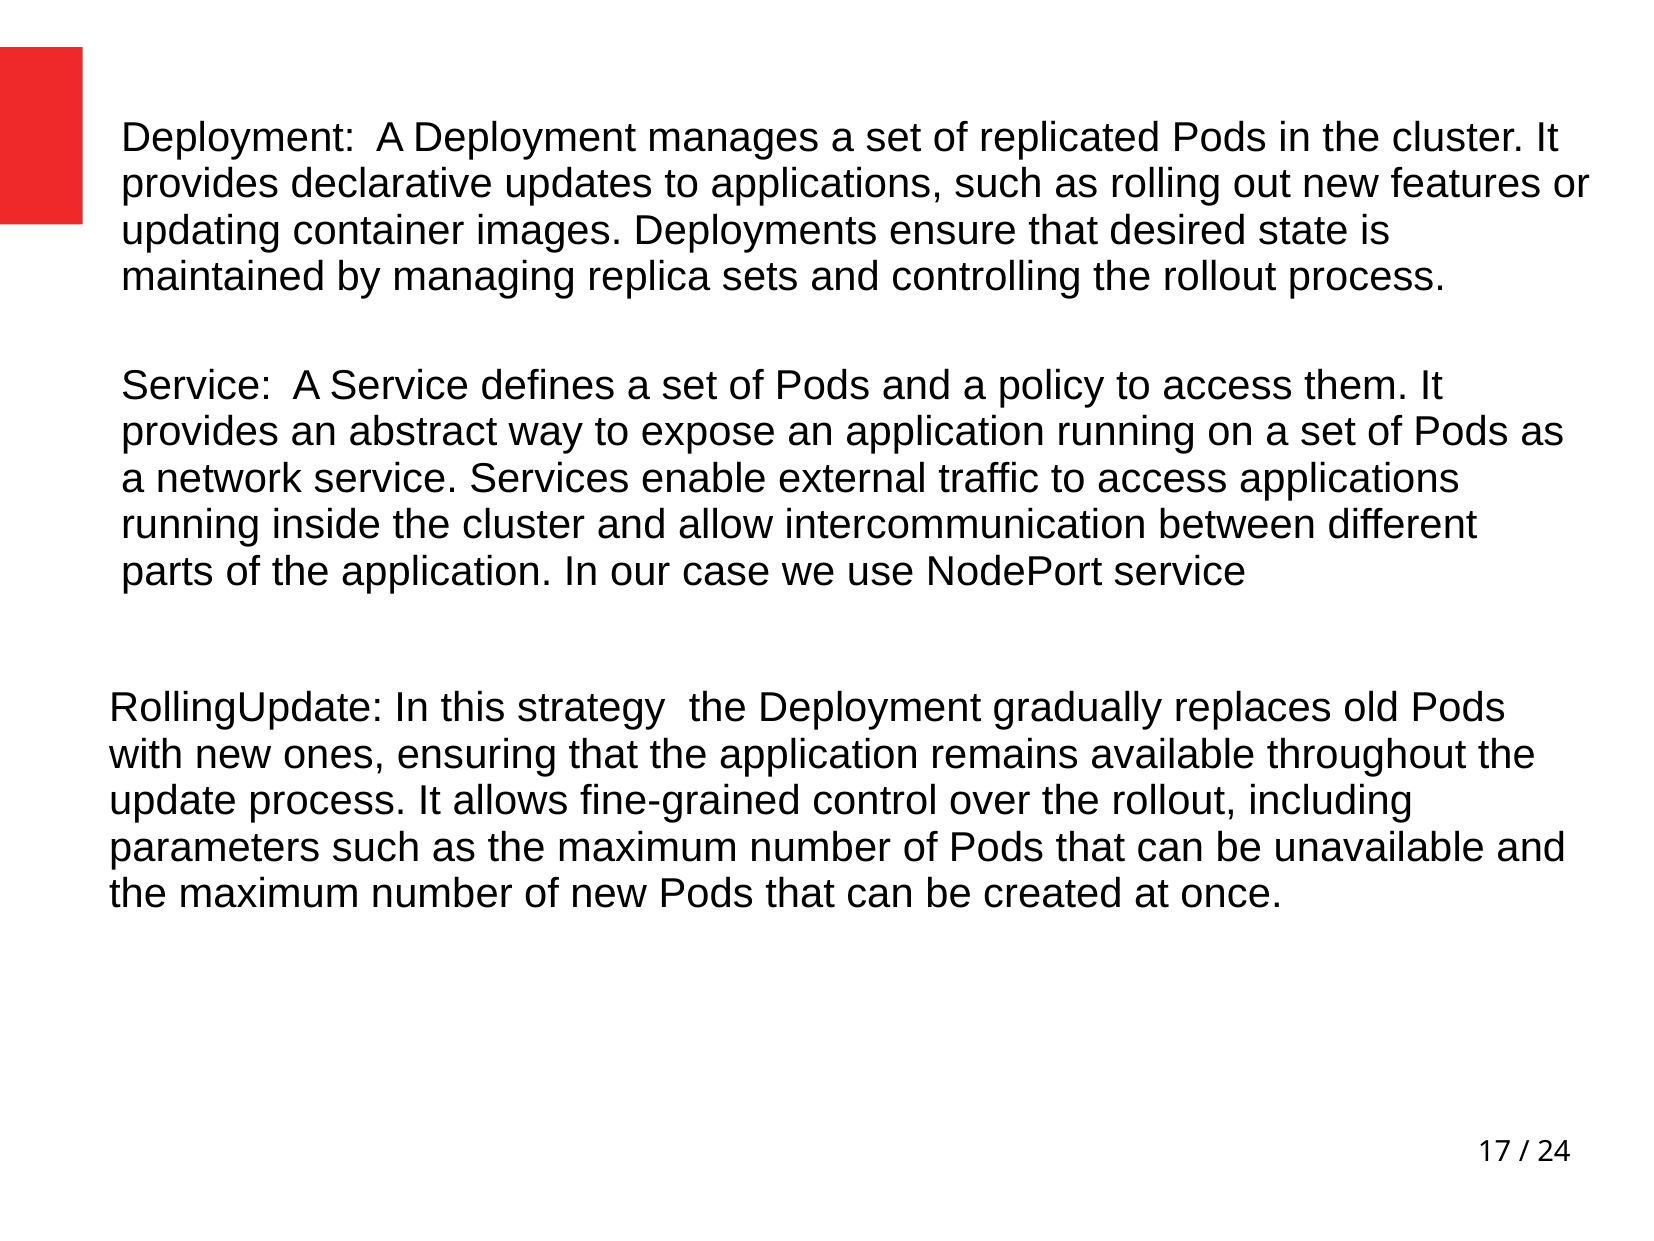

Deployment: A Deployment manages a set of replicated Pods in the cluster. It provides declarative updates to applications, such as rolling out new features or updating container images. Deployments ensure that desired state is maintained by managing replica sets and controlling the rollout process.
Service: A Service defines a set of Pods and a policy to access them. It provides an abstract way to expose an application running on a set of Pods as a network service. Services enable external traffic to access applications running inside the cluster and allow intercommunication between different parts of the application. In our case we use NodePort service
RollingUpdate: In this strategy the Deployment gradually replaces old Pods with new ones, ensuring that the application remains available throughout the update process. It allows fine-grained control over the rollout, including parameters such as the maximum number of Pods that can be unavailable and the maximum number of new Pods that can be created at once.
17